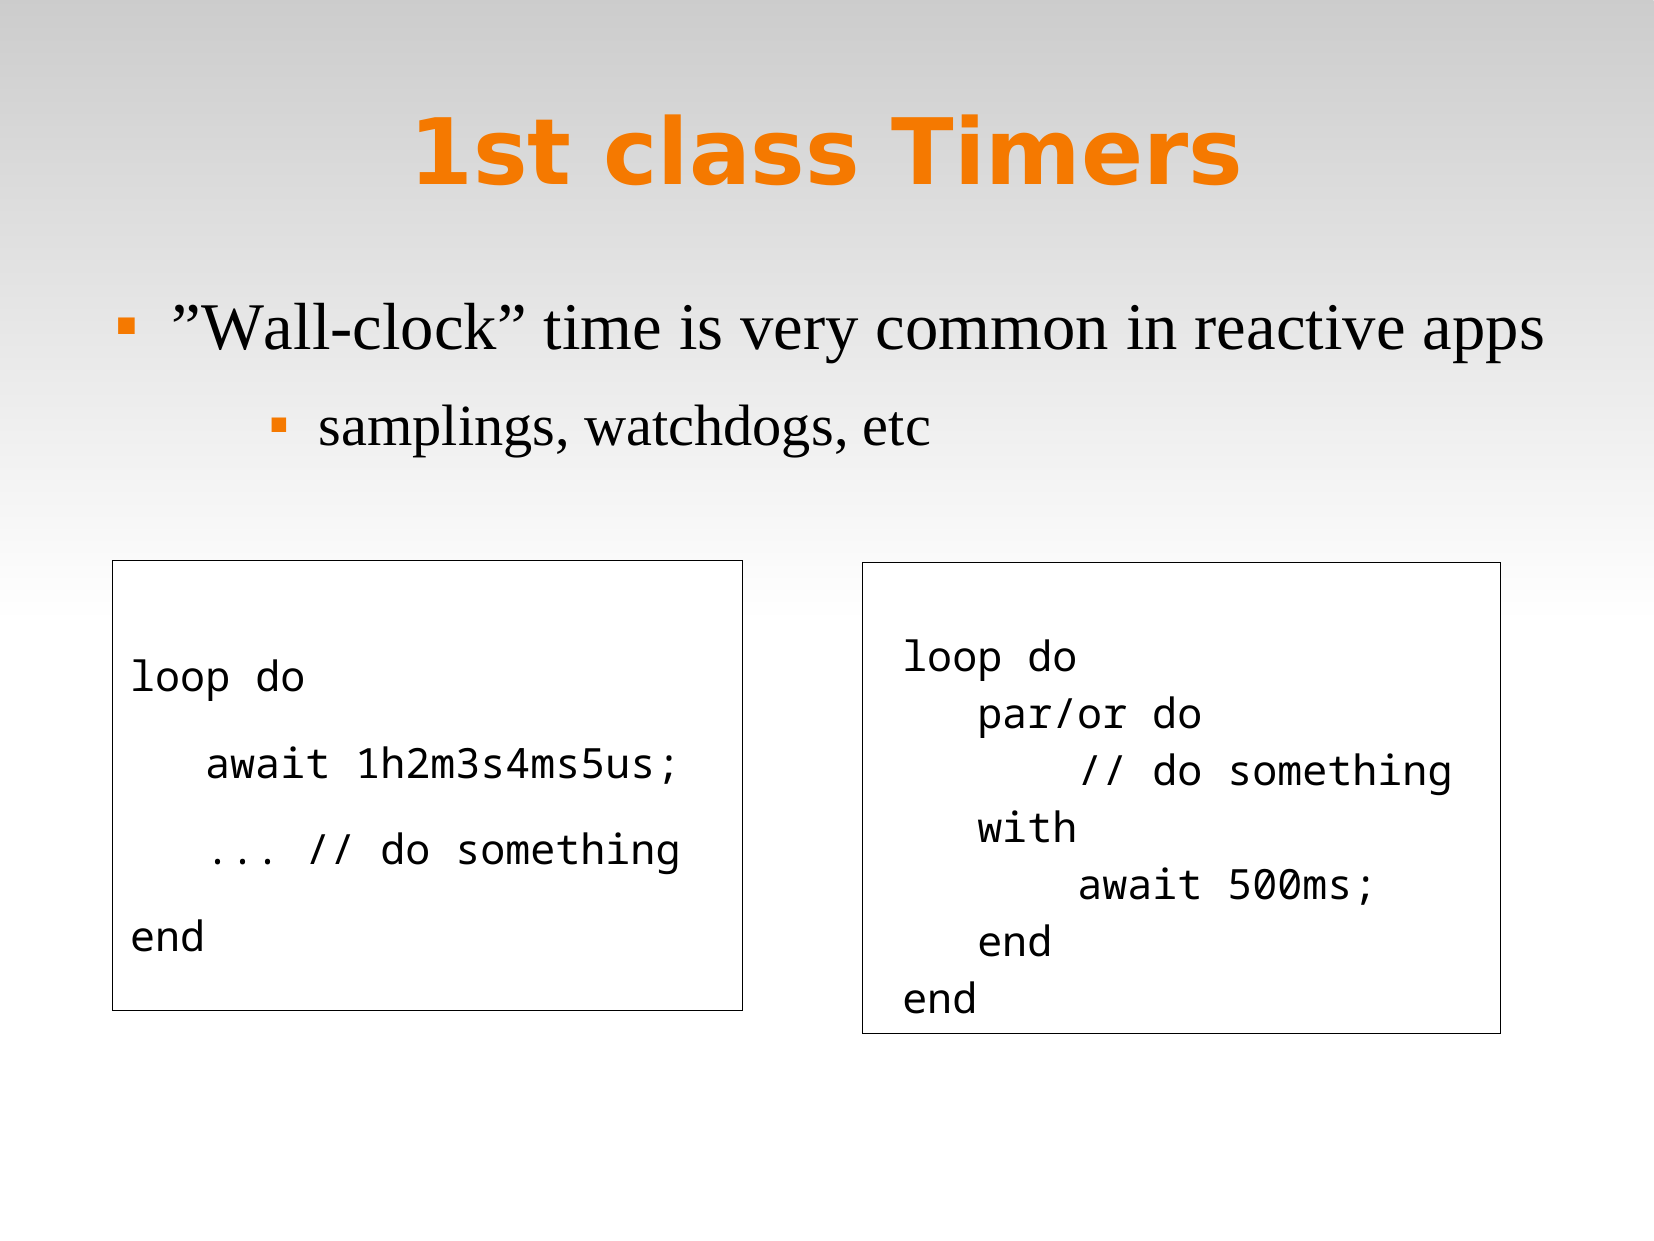

# 1st class Timers
”Wall-clock” time is very common in reactive apps
samplings, watchdogs, etc
loop do
 await 1h2m3s4ms5us;
 ... // do something
end
 loop do
 par/or do
 // do something
 with
 await 500ms;
 end
 end